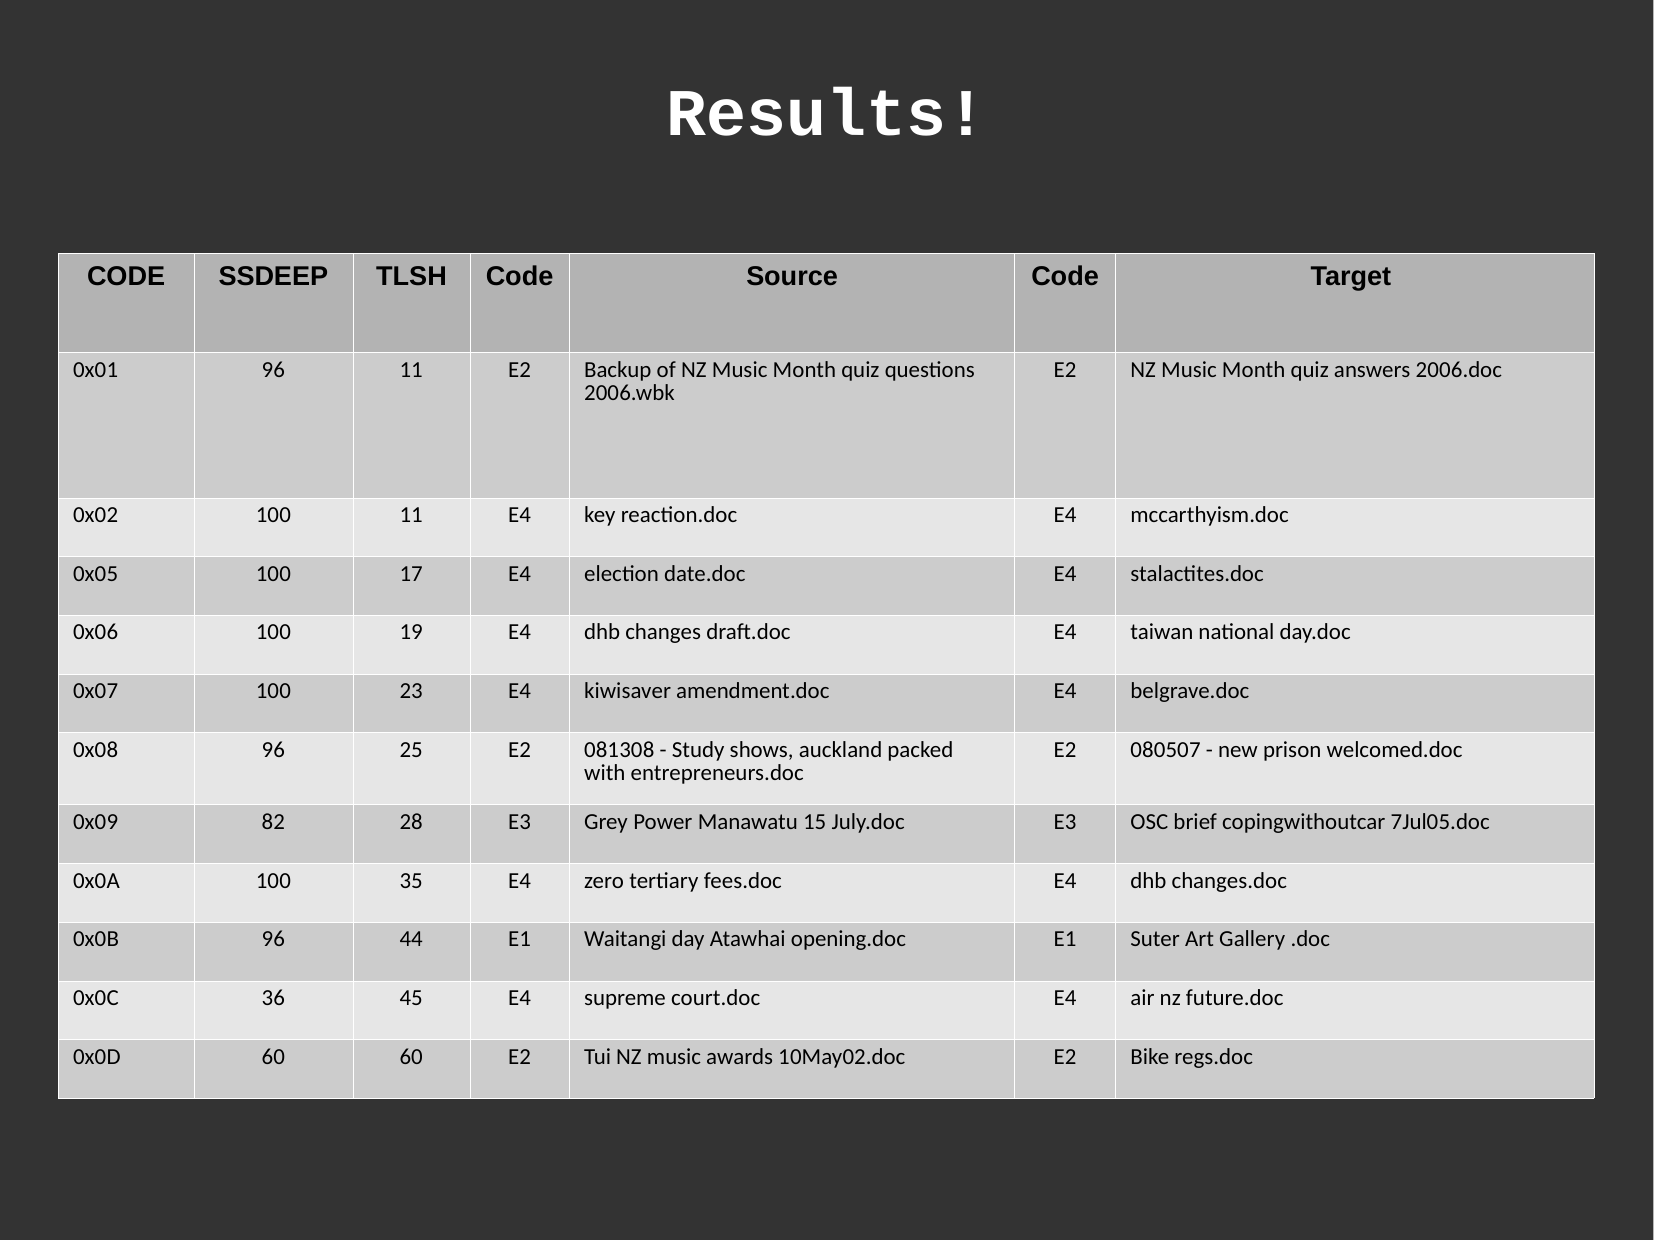

# Results!
| CODE | SSDEEP | TLSH | Code | Source | Code | Target |
| --- | --- | --- | --- | --- | --- | --- |
| 0x01 | 96 | 11 | E2 | Backup of NZ Music Month quiz questions 2006.wbk | E2 | NZ Music Month quiz answers 2006.doc |
| 0x02 | 100 | 11 | E4 | key reaction.doc | E4 | mccarthyism.doc |
| 0x05 | 100 | 17 | E4 | election date.doc | E4 | stalactites.doc |
| 0x06 | 100 | 19 | E4 | dhb changes draft.doc | E4 | taiwan national day.doc |
| 0x07 | 100 | 23 | E4 | kiwisaver amendment.doc | E4 | belgrave.doc |
| 0x08 | 96 | 25 | E2 | 081308 - Study shows, auckland packed with entrepreneurs.doc | E2 | 080507 - new prison welcomed.doc |
| 0x09 | 82 | 28 | E3 | Grey Power Manawatu 15 July.doc | E3 | OSC brief copingwithoutcar 7Jul05.doc |
| 0x0A | 100 | 35 | E4 | zero tertiary fees.doc | E4 | dhb changes.doc |
| 0x0B | 96 | 44 | E1 | Waitangi day Atawhai opening.doc | E1 | Suter Art Gallery .doc |
| 0x0C | 36 | 45 | E4 | supreme court.doc | E4 | air nz future.doc |
| 0x0D | 60 | 60 | E2 | Tui NZ music awards 10May02.doc | E2 | Bike regs.doc |